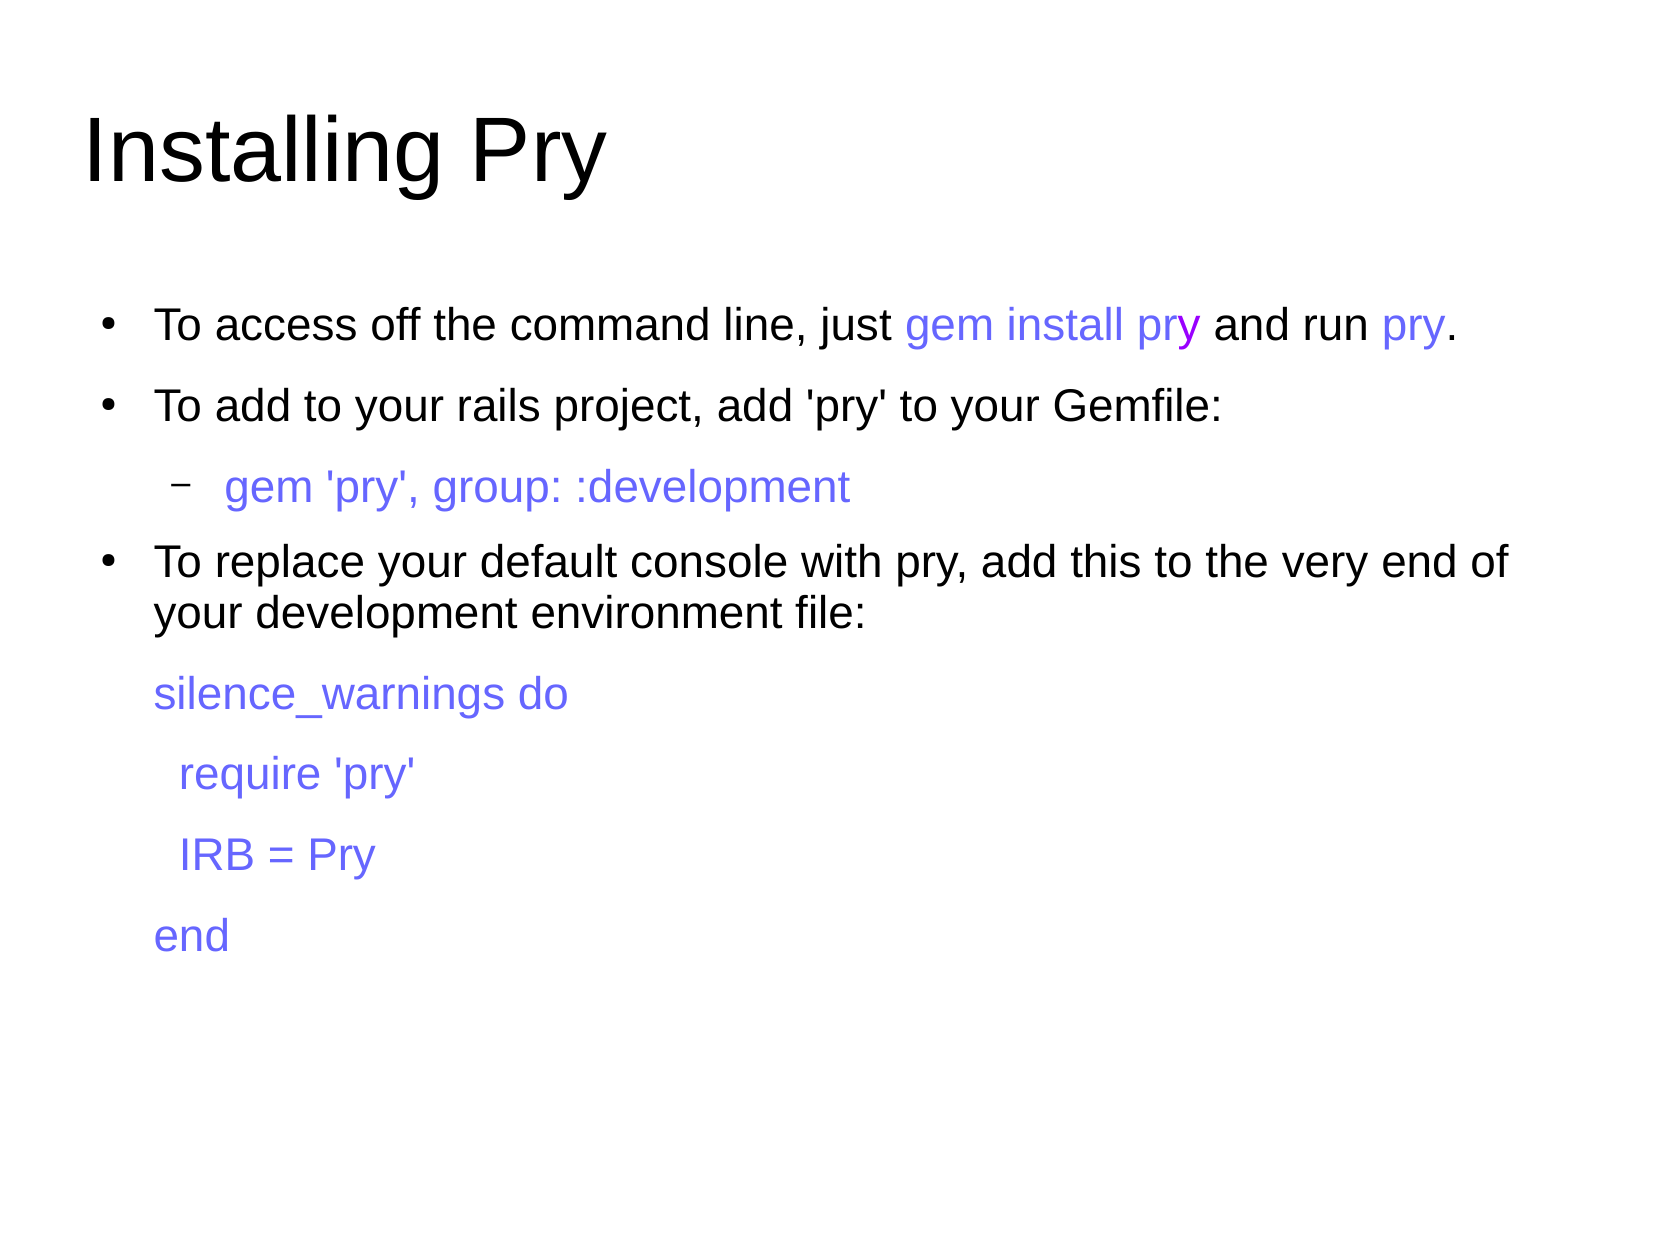

# Installing Pry
To access off the command line, just gem install pry and run pry.
To add to your rails project, add 'pry' to your Gemfile:
gem 'pry', group: :development
To replace your default console with pry, add this to the very end of your development environment file:
silence_warnings do
 require 'pry'
 IRB = Pry
end